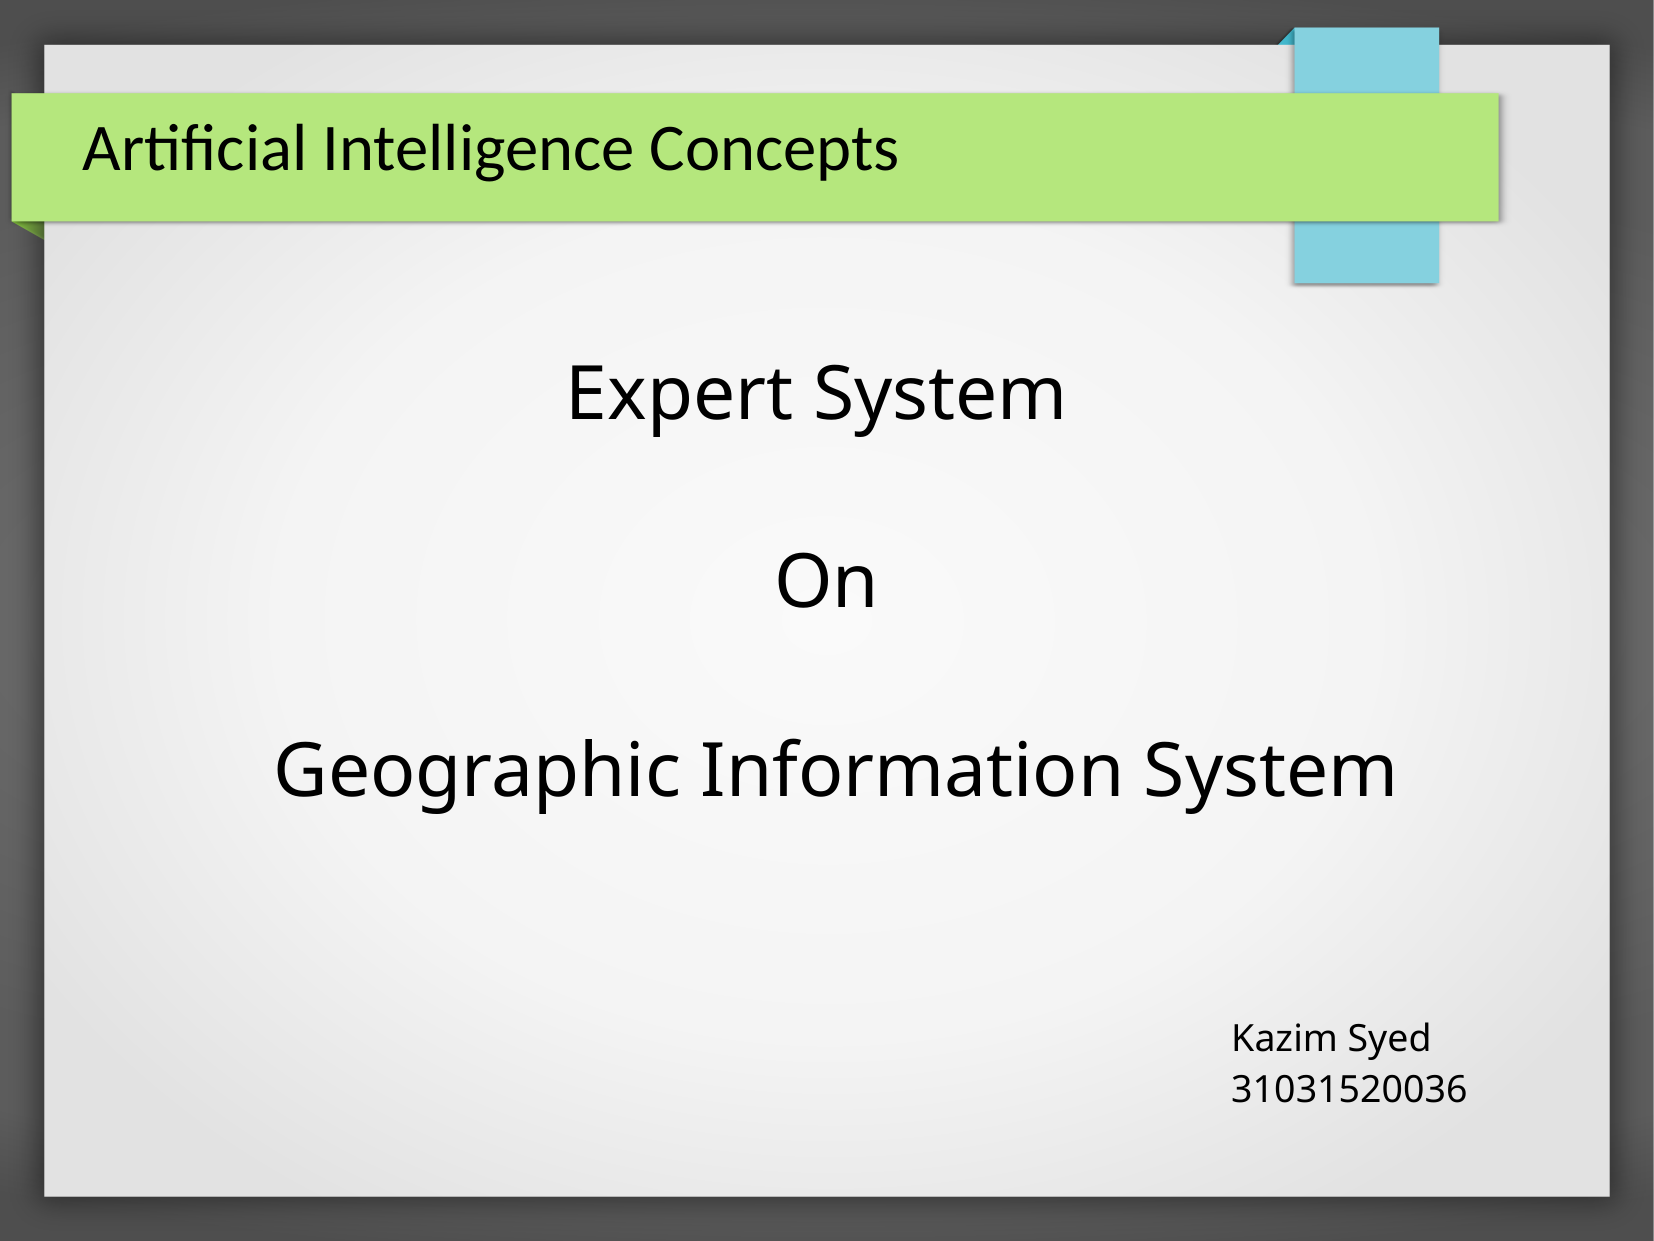

Artificial Intelligence Concepts
# Expert System
On
 Geographic Information System
Kazim Syed
31031520036